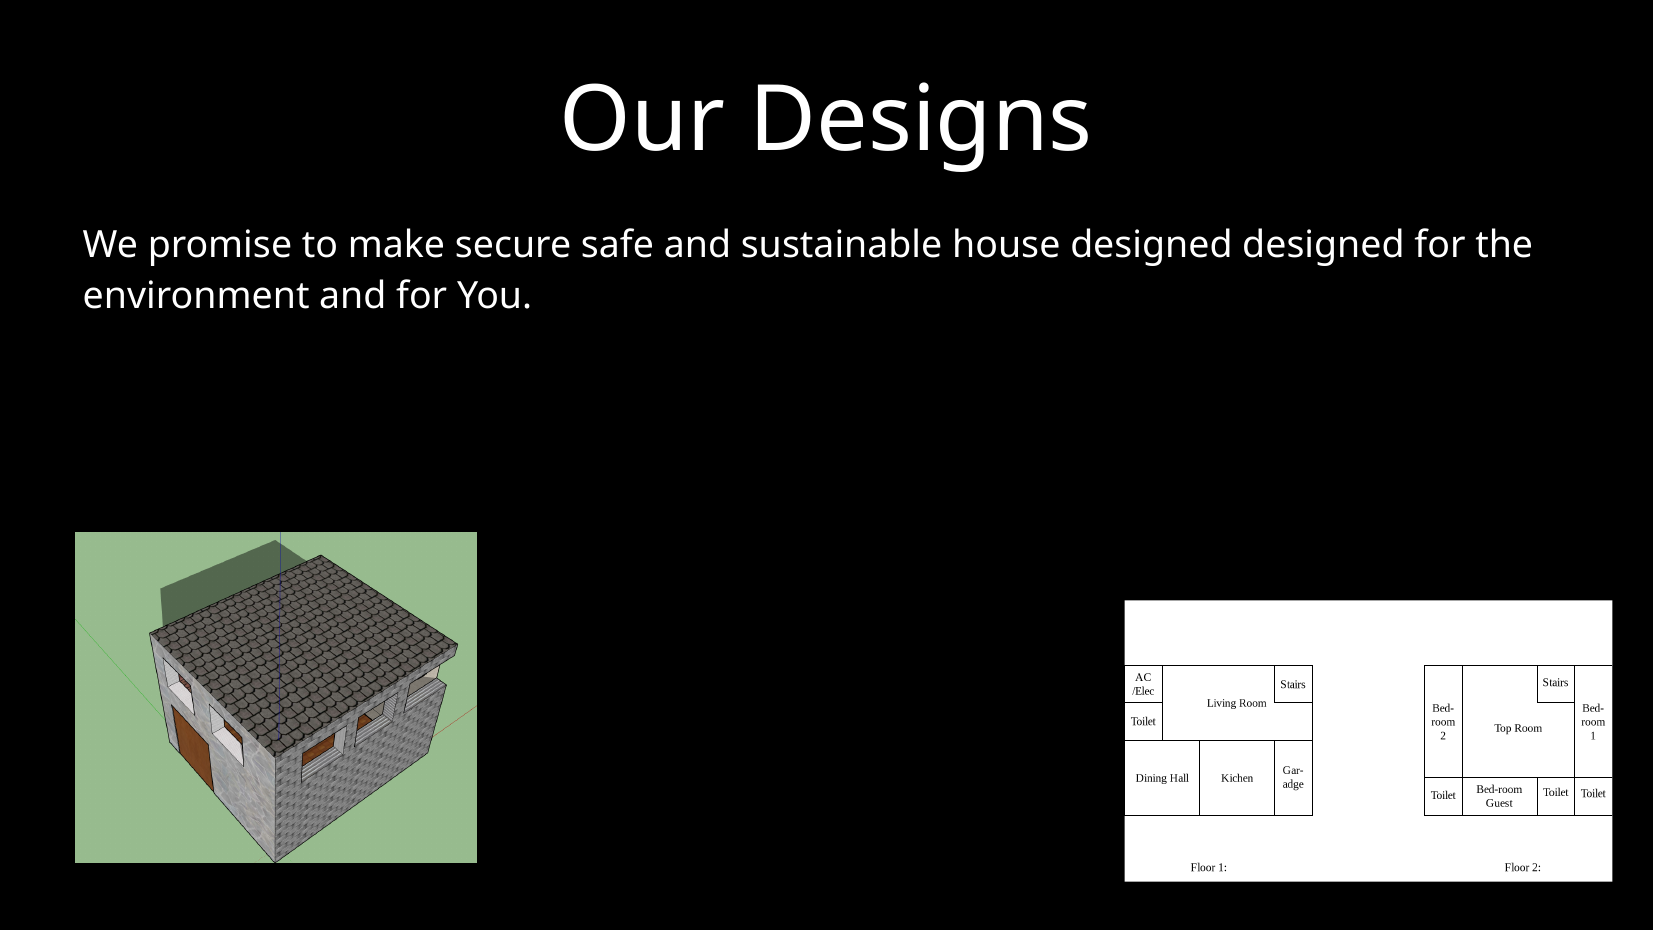

# Our Designs
We promise to make secure safe and sustainable house designed designed for the environment and for You.